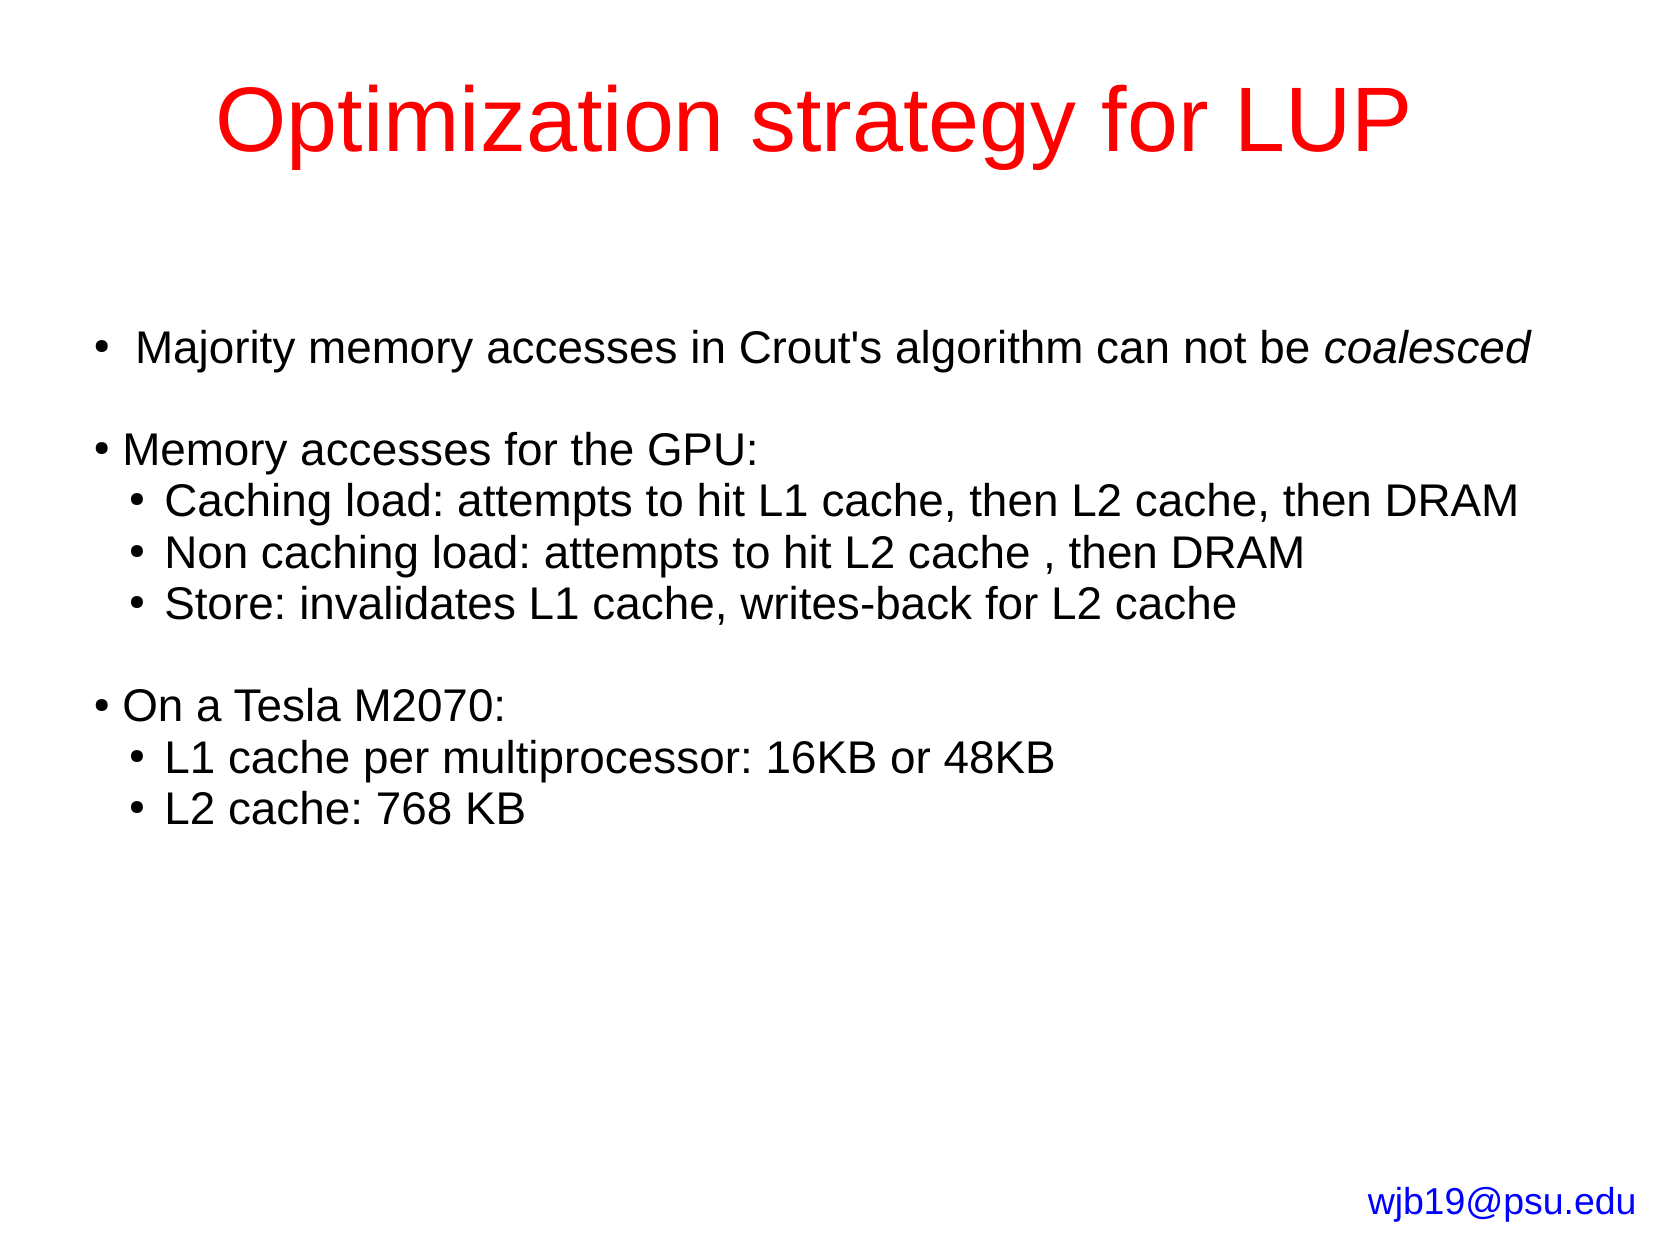

# Optimization strategy for LUP
 Majority memory accesses in Crout's algorithm can not be coalesced
 Memory accesses for the GPU:
Caching load: attempts to hit L1 cache, then L2 cache, then DRAM
Non caching load: attempts to hit L2 cache , then DRAM
Store: invalidates L1 cache, writes-back for L2 cache
 On a Tesla M2070:
L1 cache per multiprocessor: 16KB or 48KB
L2 cache: 768 KB
wjb19@psu.edu